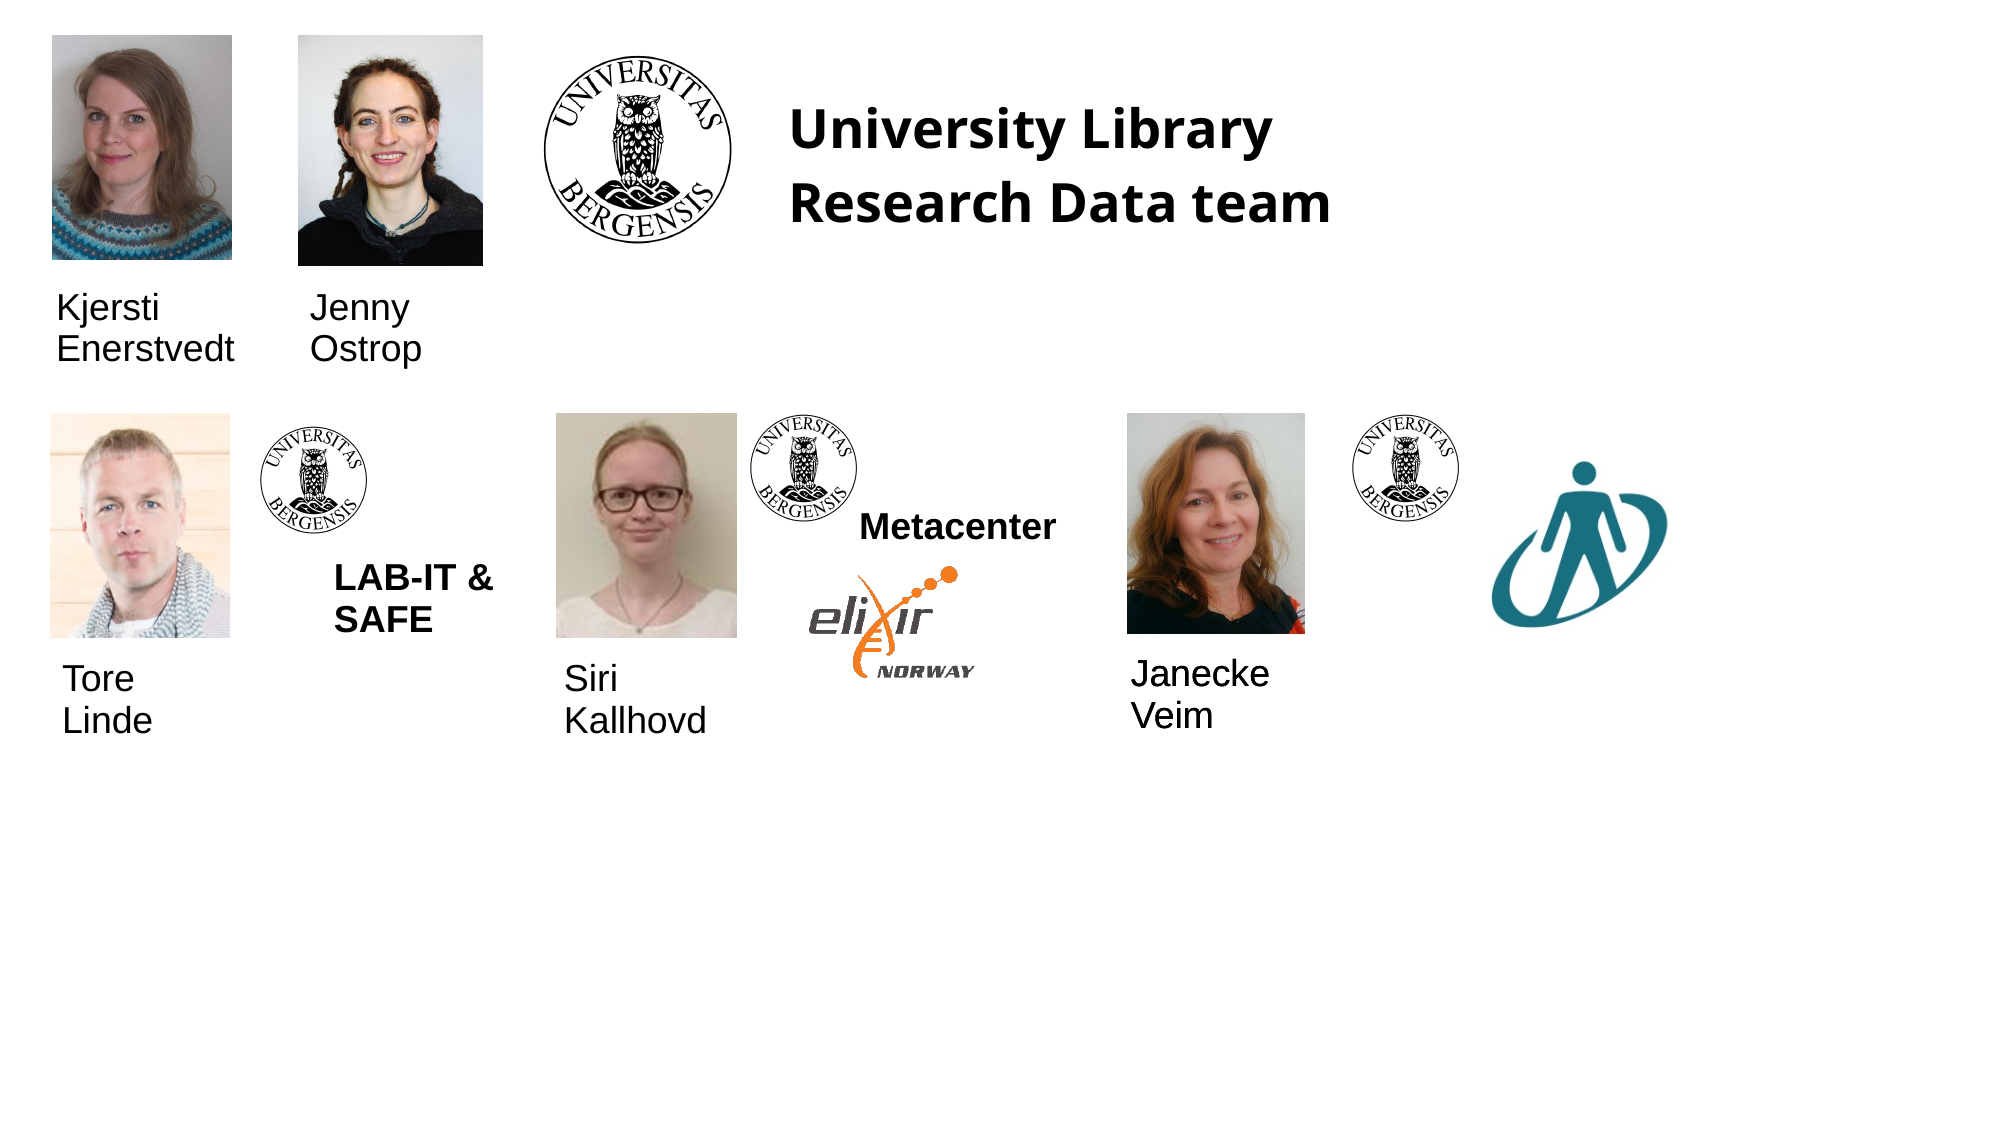

University Library
Research Data team
Kjersti Enerstvedt
Jenny Ostrop
Metacenter
LAB-IT & SAFE
Janecke
Veim
Janecke
Veim
Tore
Linde
Siri Kallhovd